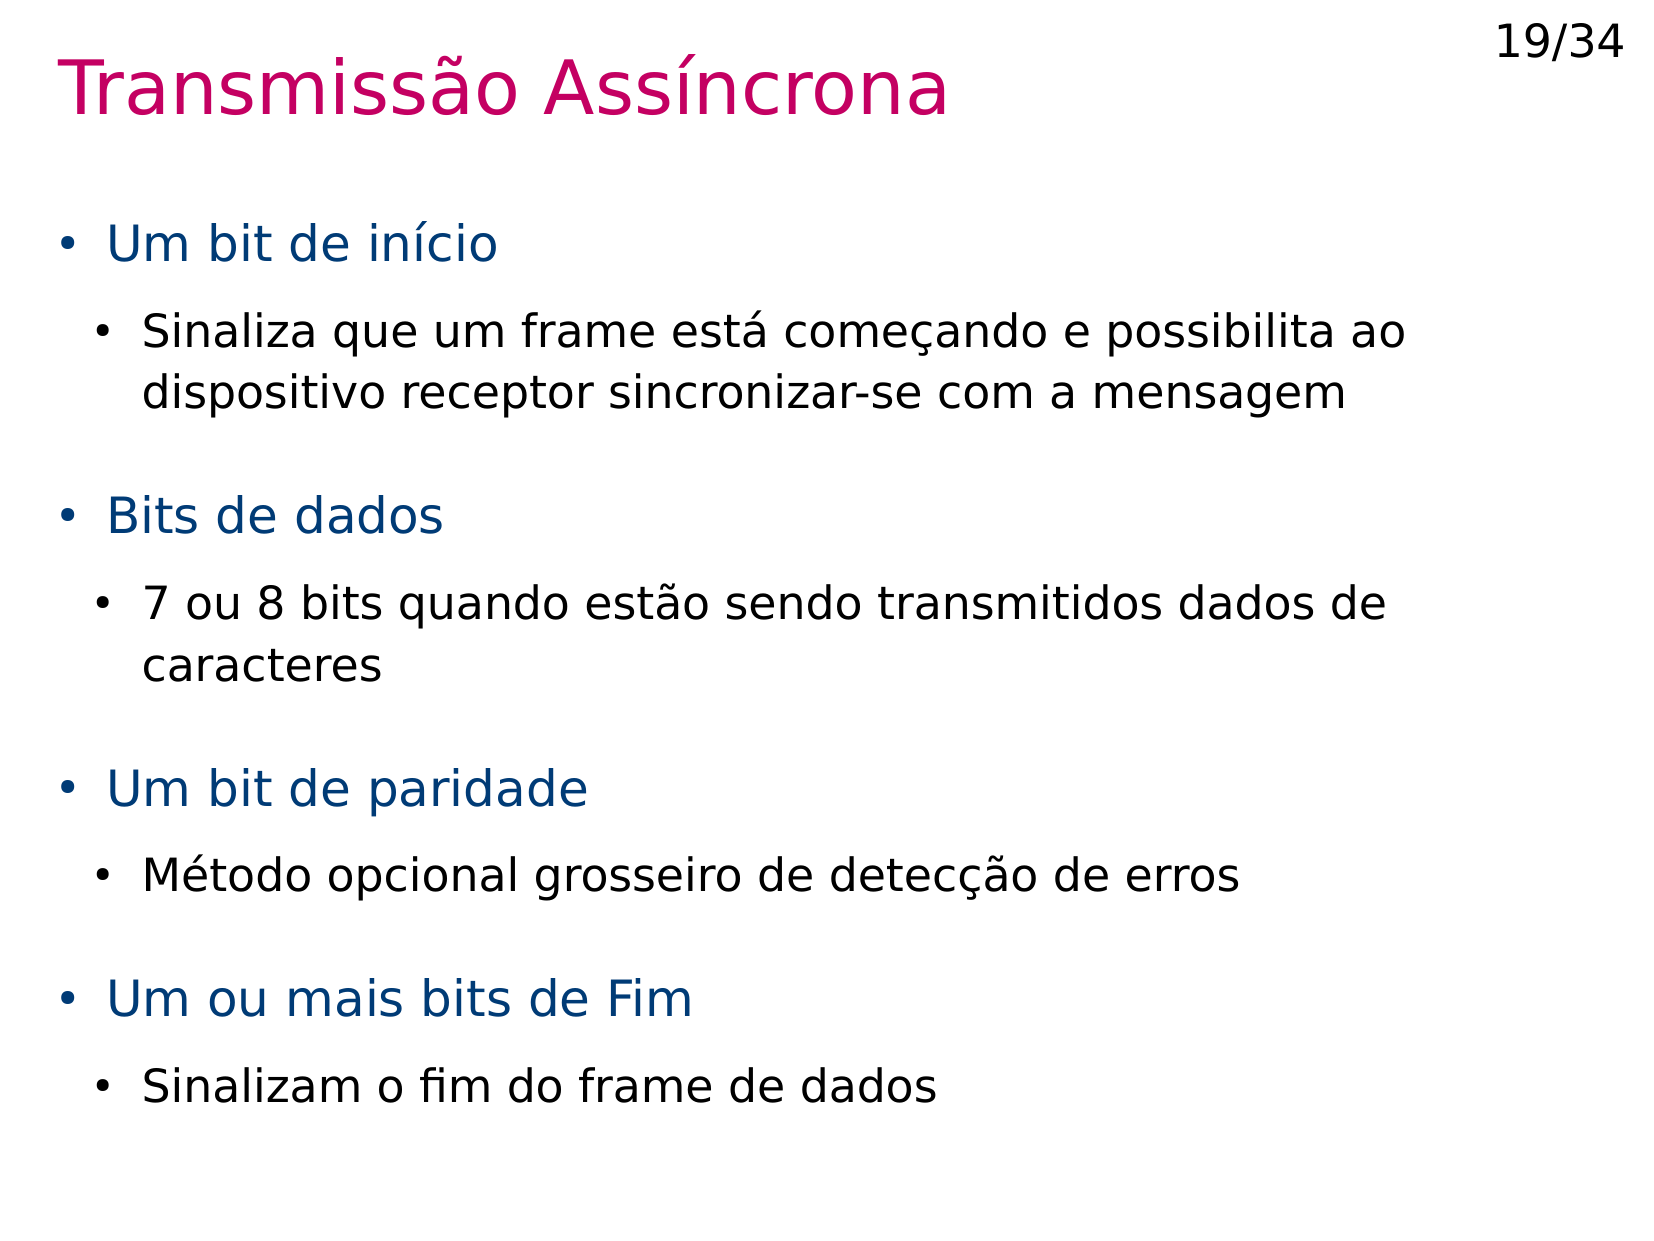

19
# Transmissão Assíncrona
Um bit de início
Sinaliza que um frame está começando e possibilita ao dispositivo receptor sincronizar-se com a mensagem
Bits de dados
7 ou 8 bits quando estão sendo transmitidos dados de caracteres
Um bit de paridade
Método opcional grosseiro de detecção de erros
Um ou mais bits de Fim
Sinalizam o fim do frame de dados